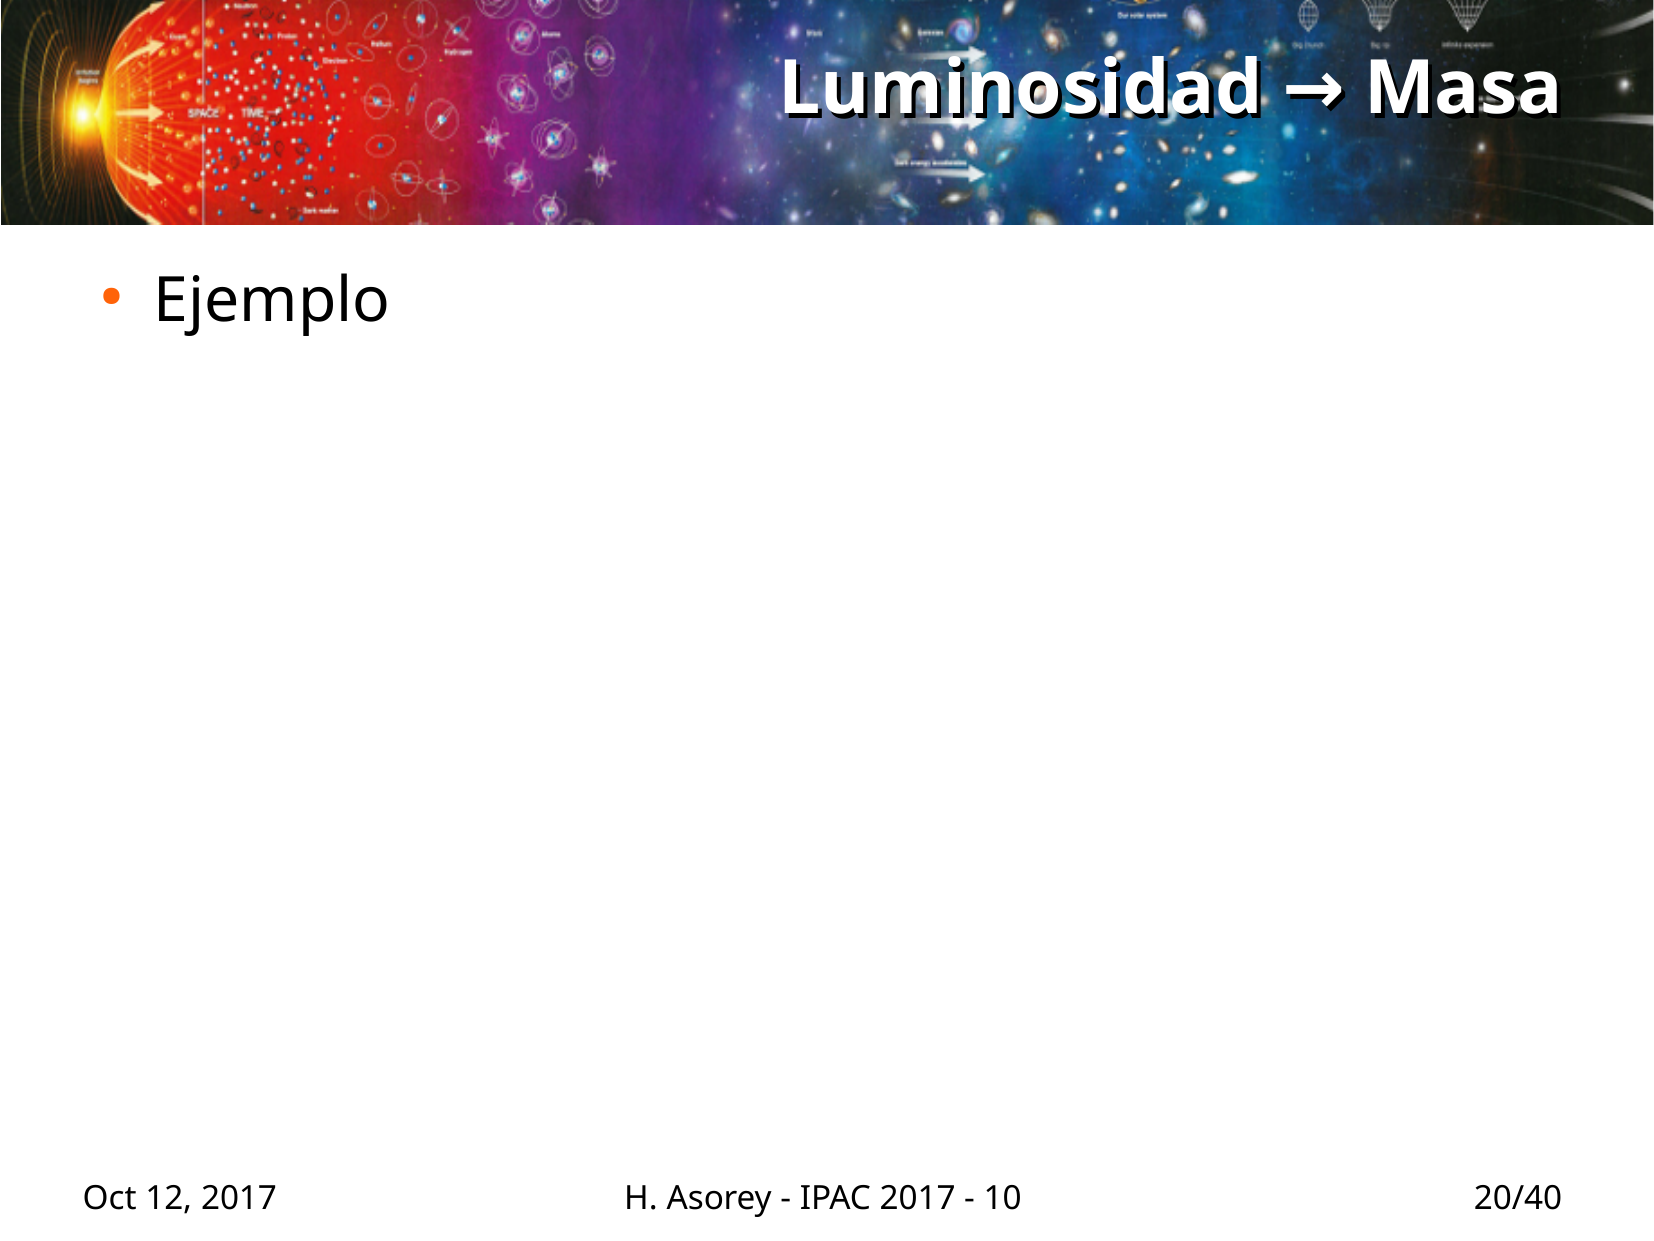

# Luminosidad → Masa
Ejemplo
Oct 12, 2017
H. Asorey - IPAC 2017 - 10
20